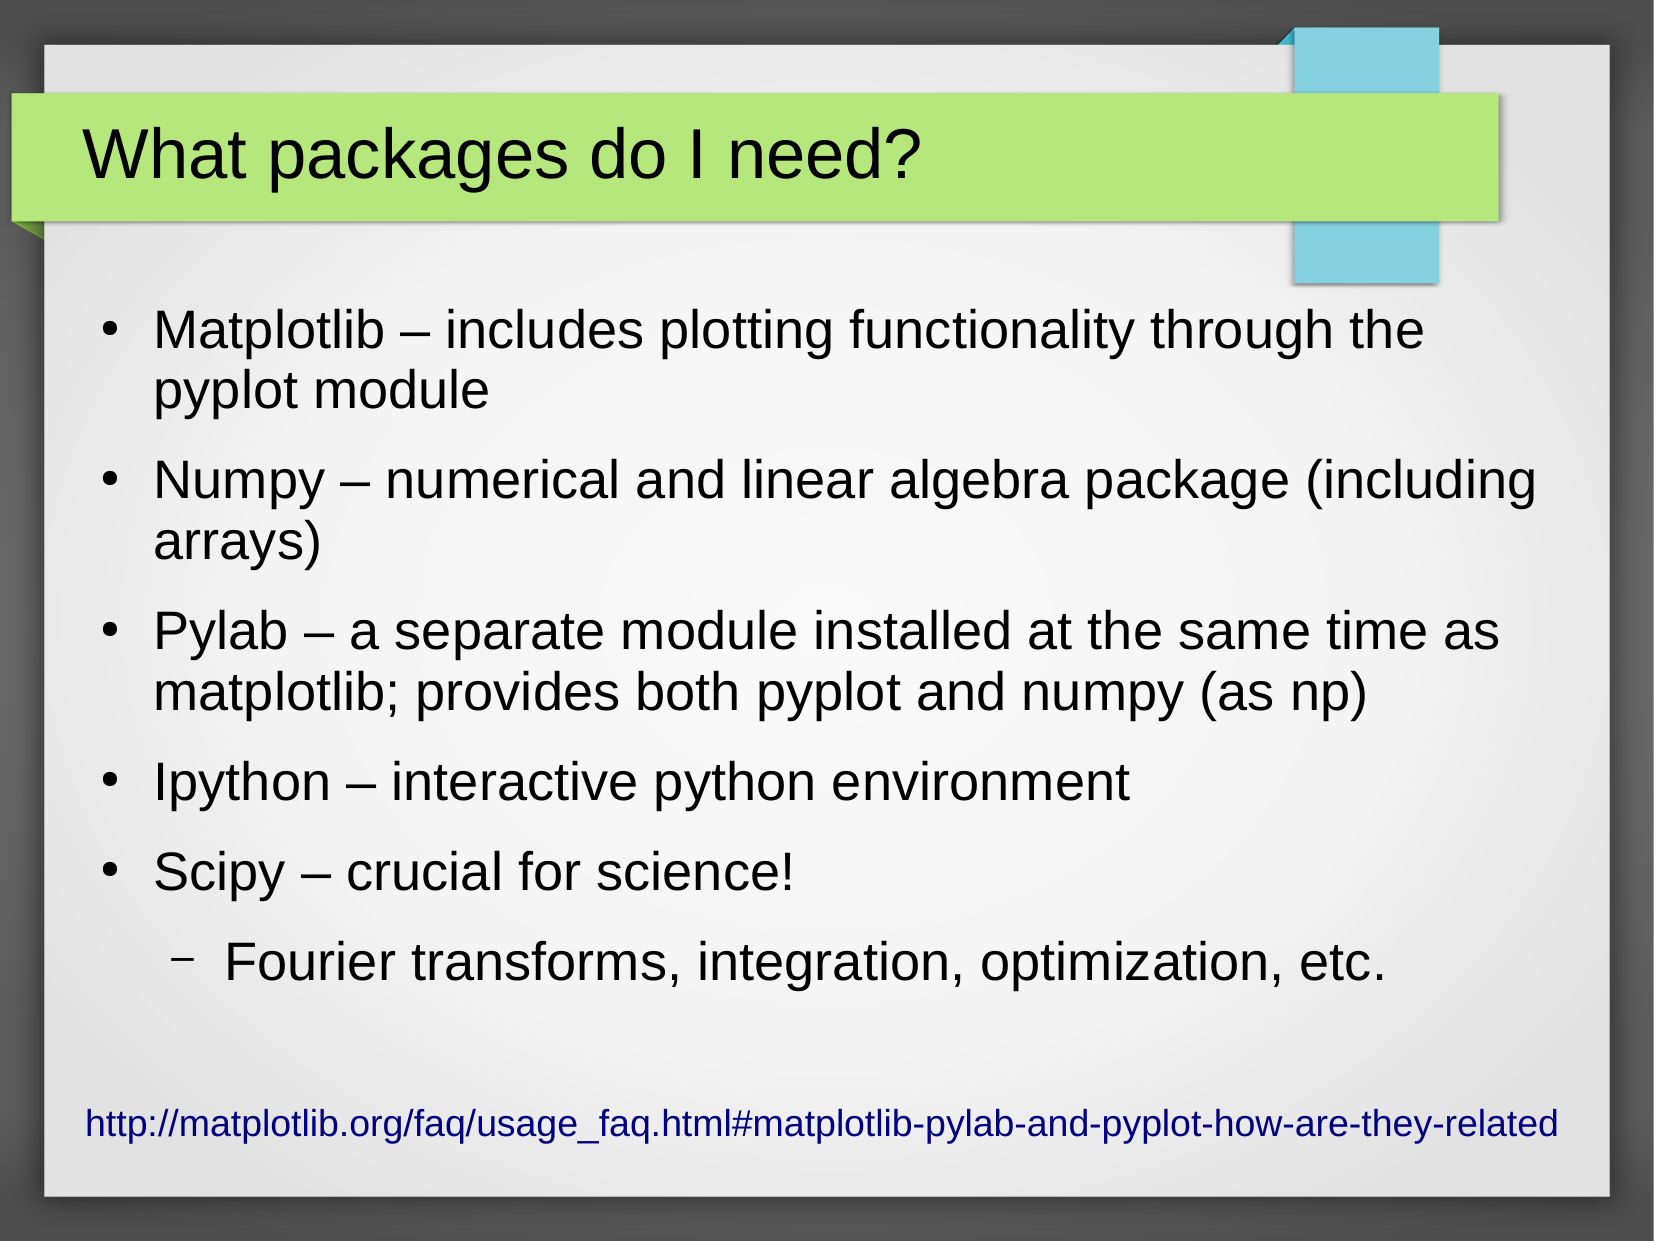

# What packages do I need?
Matplotlib – includes plotting functionality through the pyplot module
Numpy – numerical and linear algebra package (including arrays)
Pylab – a separate module installed at the same time as matplotlib; provides both pyplot and numpy (as np)
Ipython – interactive python environment
Scipy – crucial for science!
Fourier transforms, integration, optimization, etc.
 http://matplotlib.org/faq/usage_faq.html#matplotlib-pylab-and-pyplot-how-are-they-related